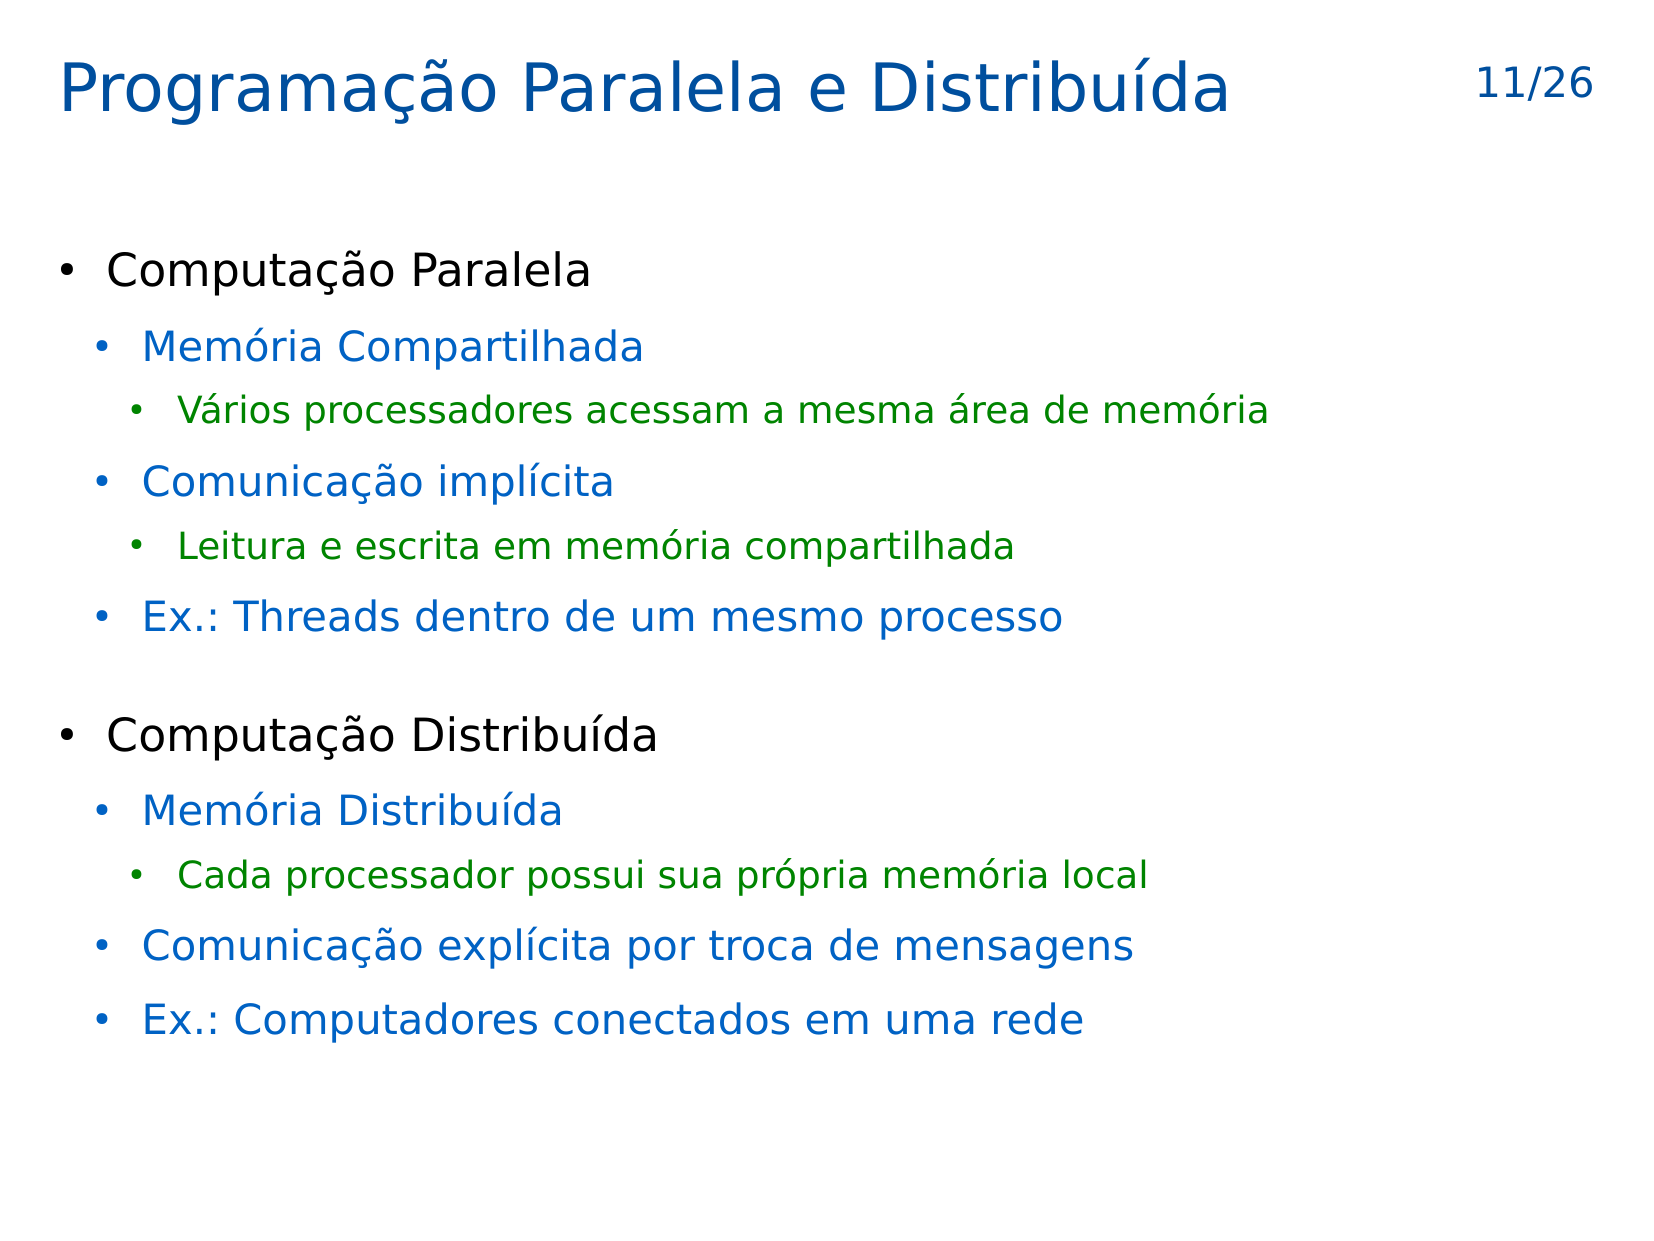

# Programação Paralela e Distribuída
11
Computação Paralela
Memória Compartilhada
Vários processadores acessam a mesma área de memória
Comunicação implícita
Leitura e escrita em memória compartilhada
Ex.: Threads dentro de um mesmo processo
Computação Distribuída
Memória Distribuída
Cada processador possui sua própria memória local
Comunicação explícita por troca de mensagens
Ex.: Computadores conectados em uma rede